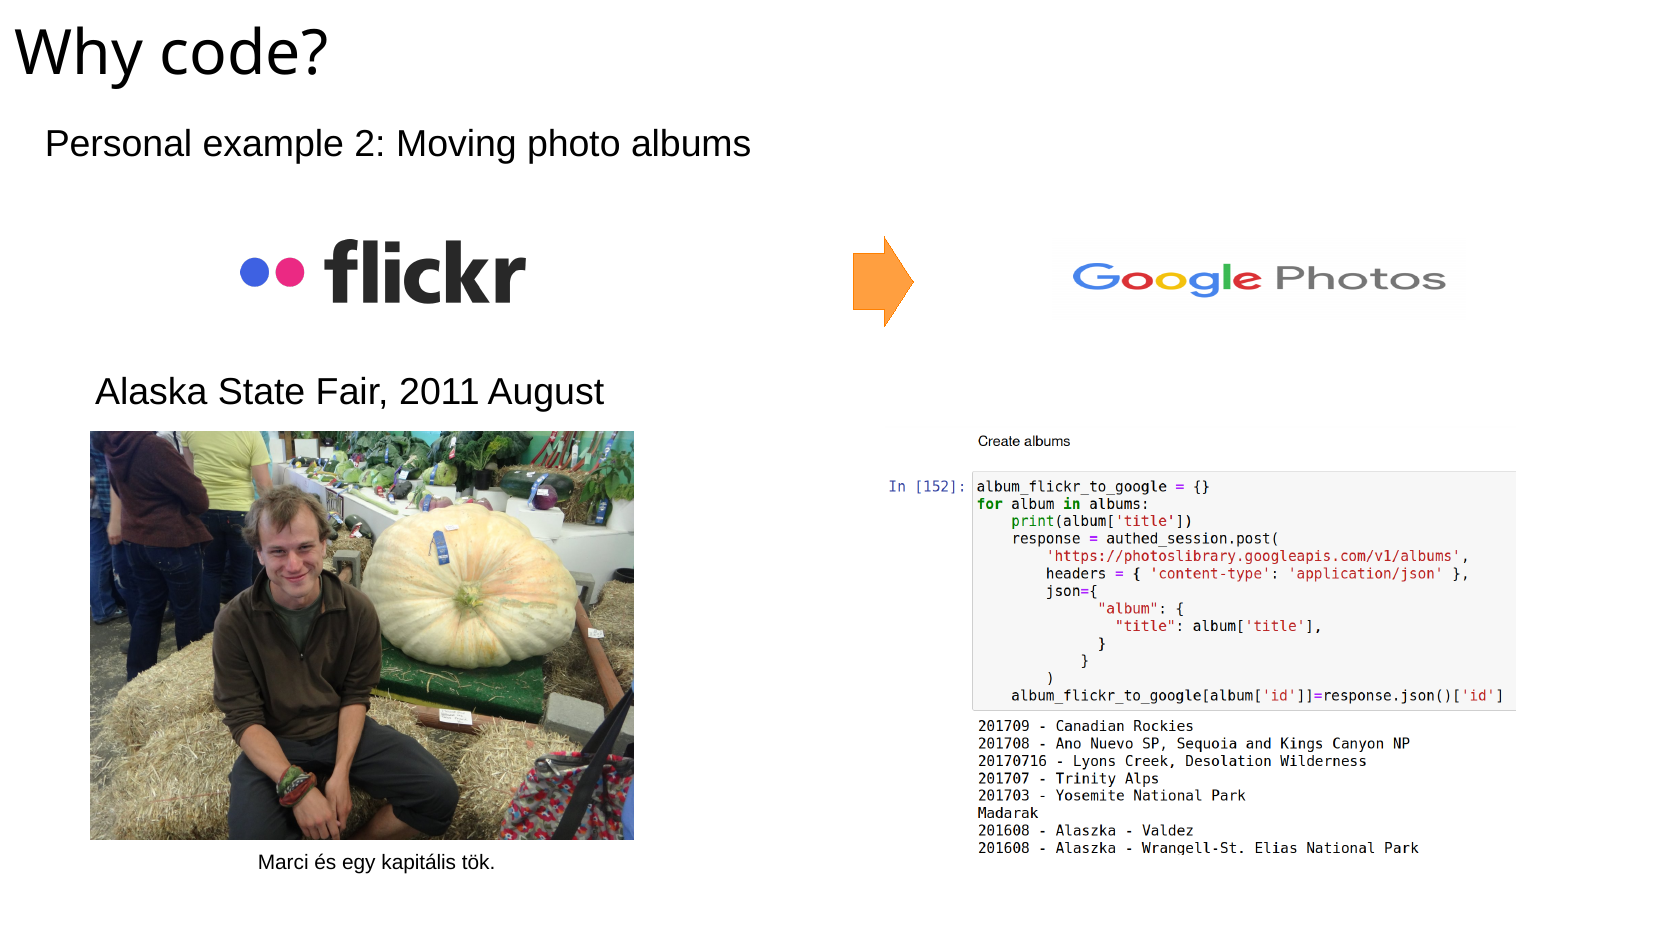

Why code?
Personal example 2: Moving photo albums
Alaska State Fair, 2011 August
Marci és egy kapitális tök.